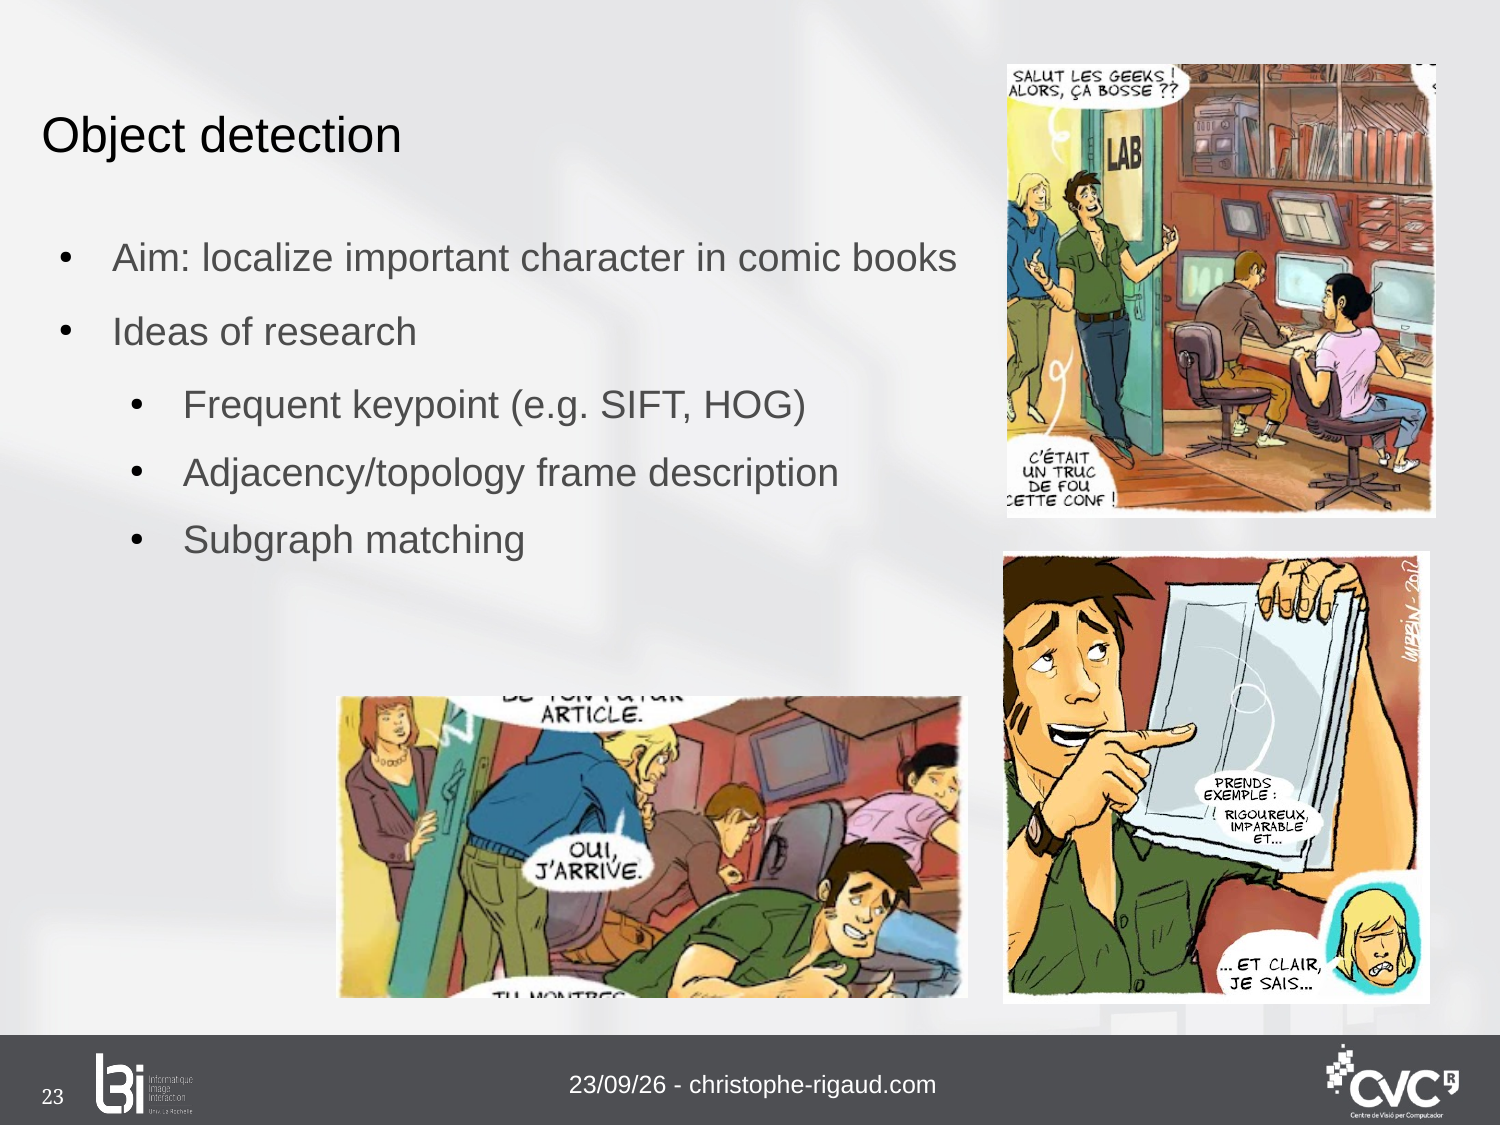

# Object detection
Aim: localize important character in comic books
Ideas of research
Frequent keypoint (e.g. SIFT, HOG)
Adjacency/topology frame description
Subgraph matching
 - christophe-rigaud.com
23